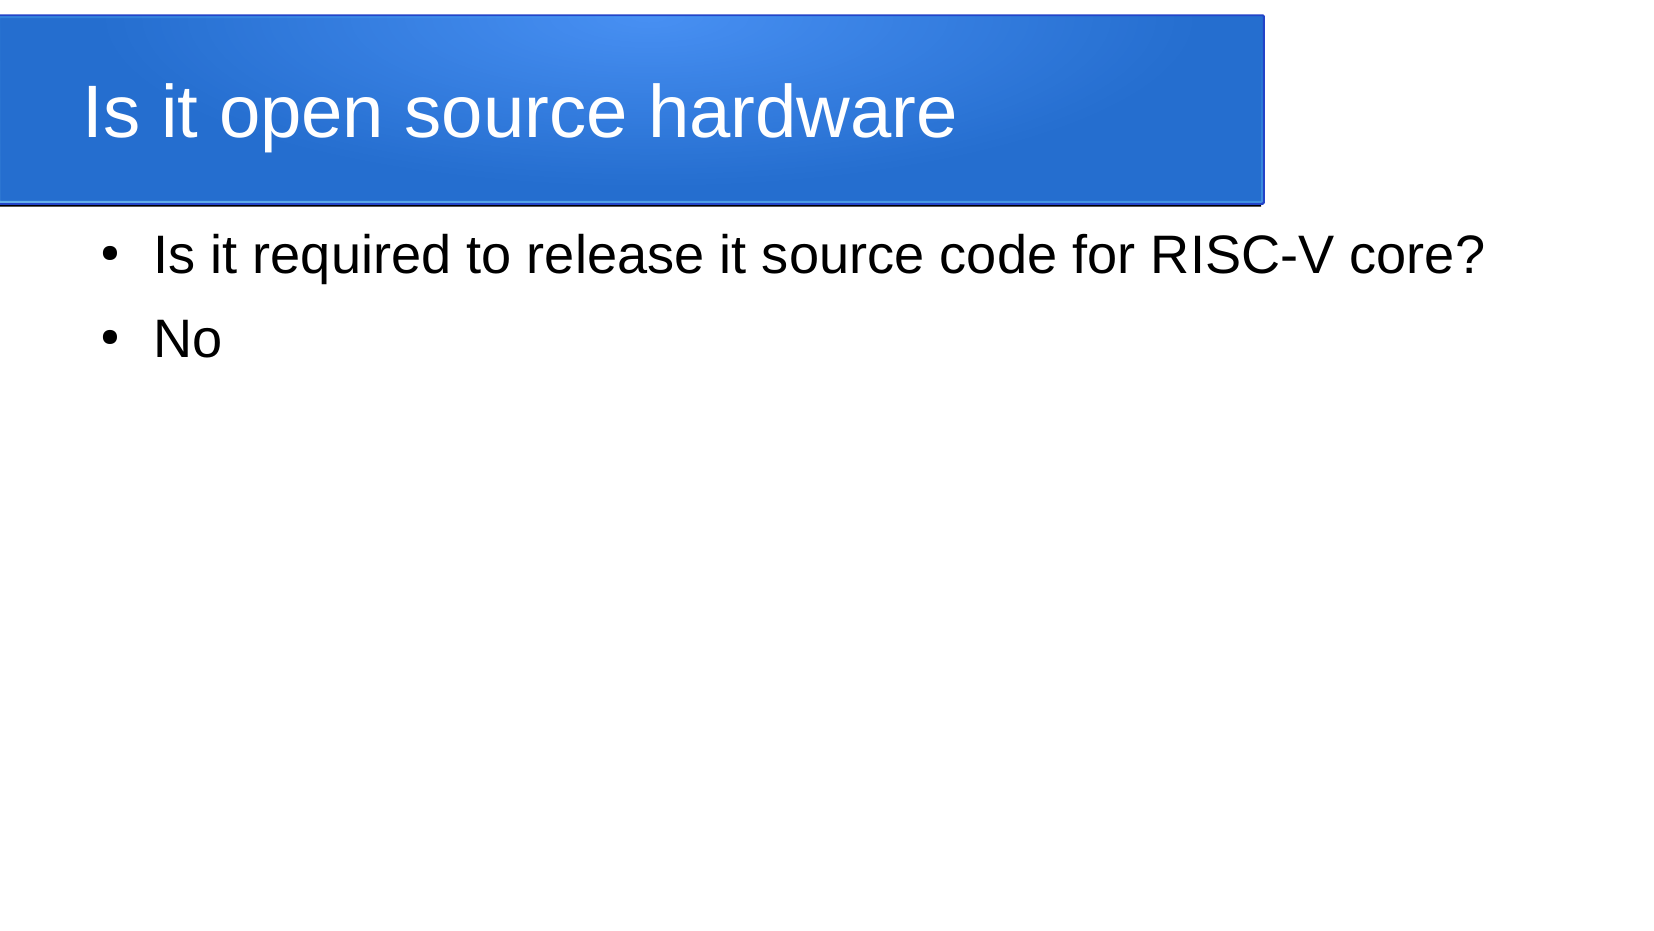

# Is it open source hardware
Is it required to release it source code for RISC-V core?
No